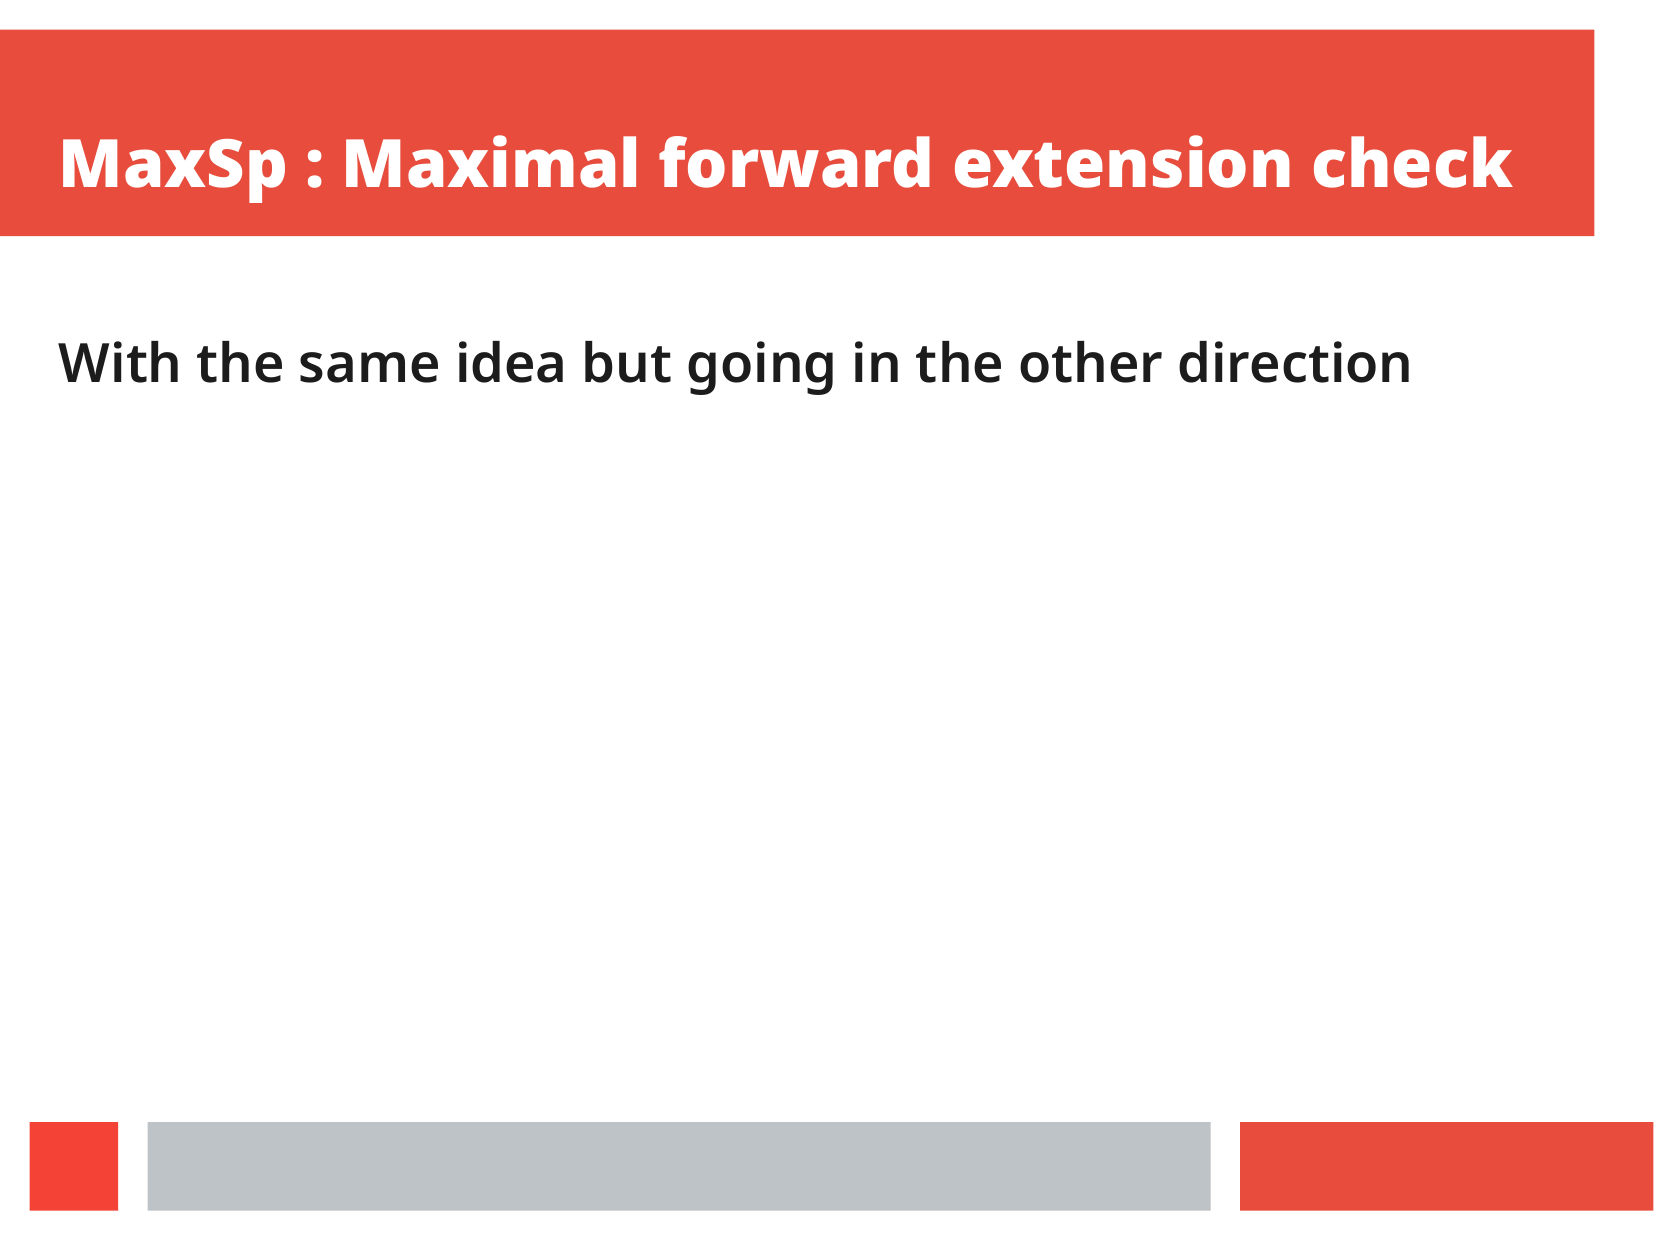

# MaxSp : Maximal forward extension check
With the same idea but going in the other direction